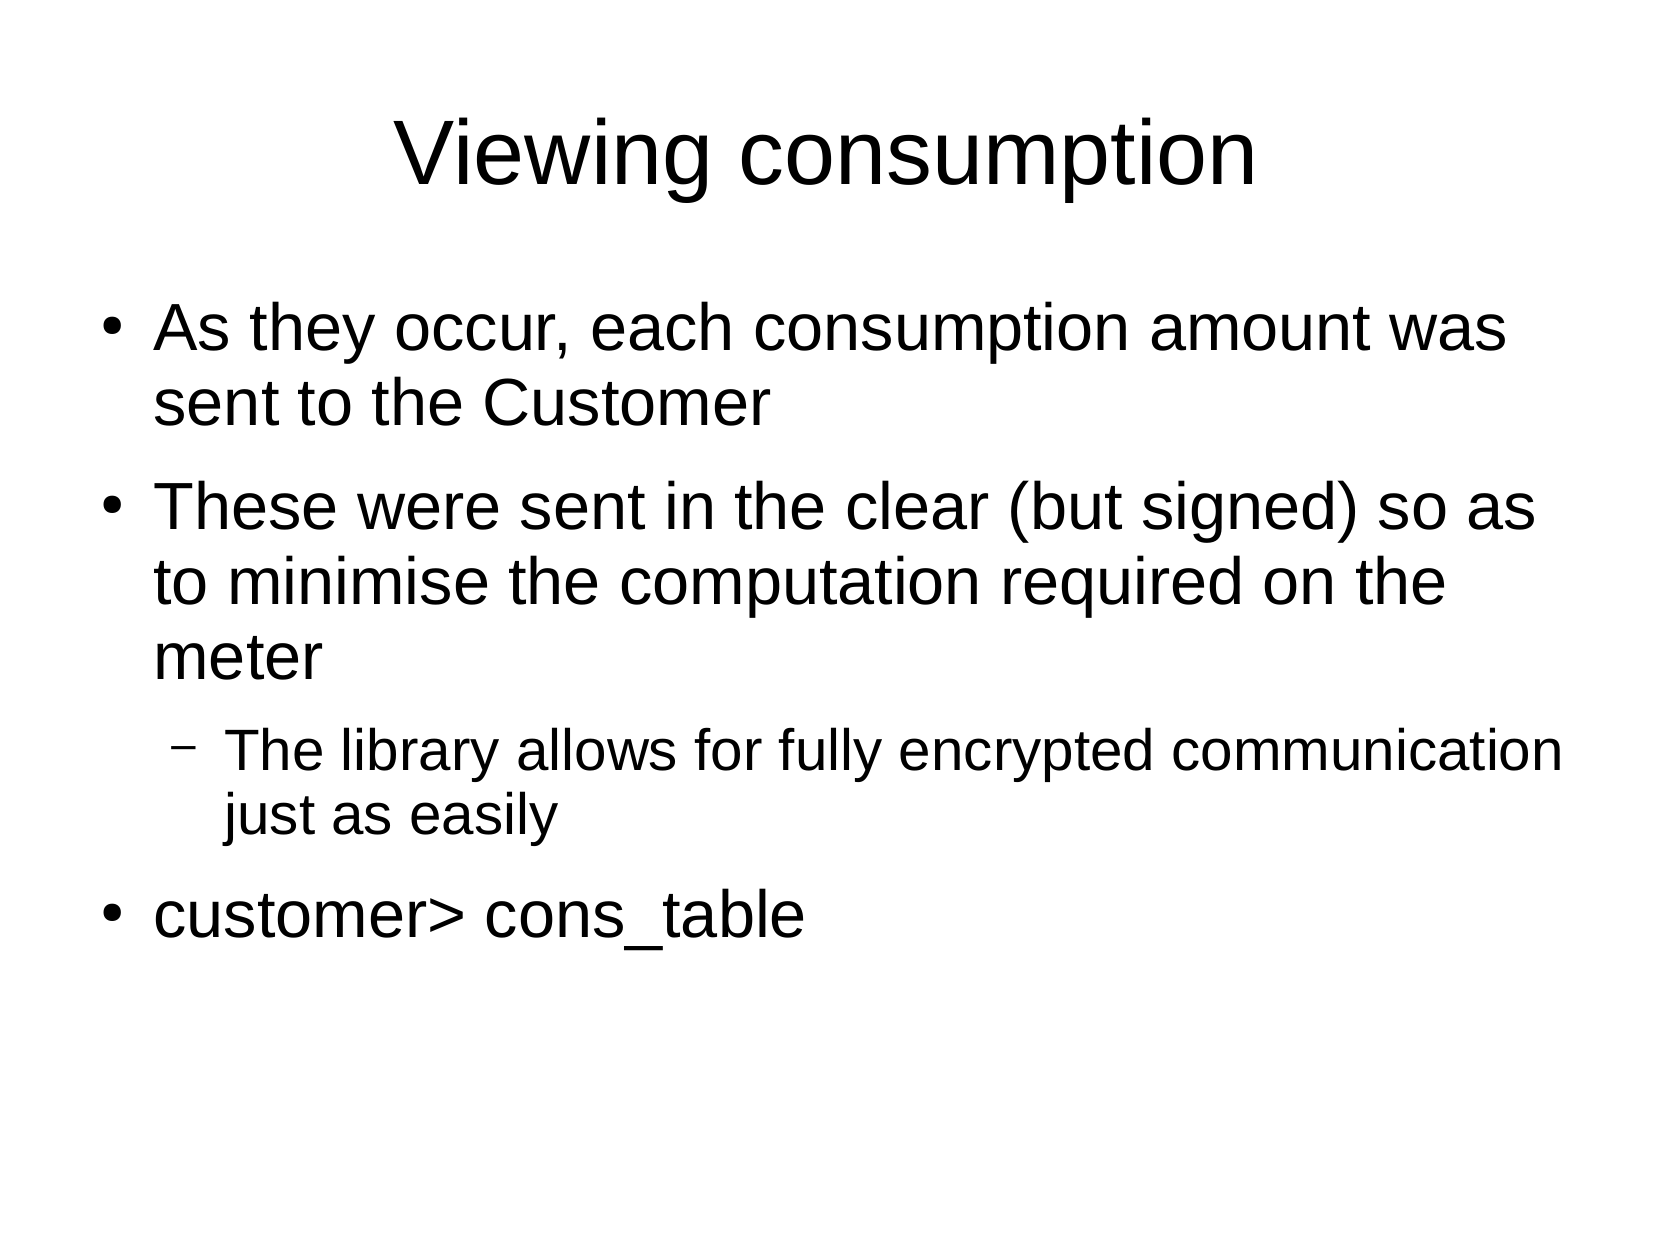

# Viewing consumption
As they occur, each consumption amount was sent to the Customer
These were sent in the clear (but signed) so as to minimise the computation required on the meter
The library allows for fully encrypted communication just as easily
customer> cons_table